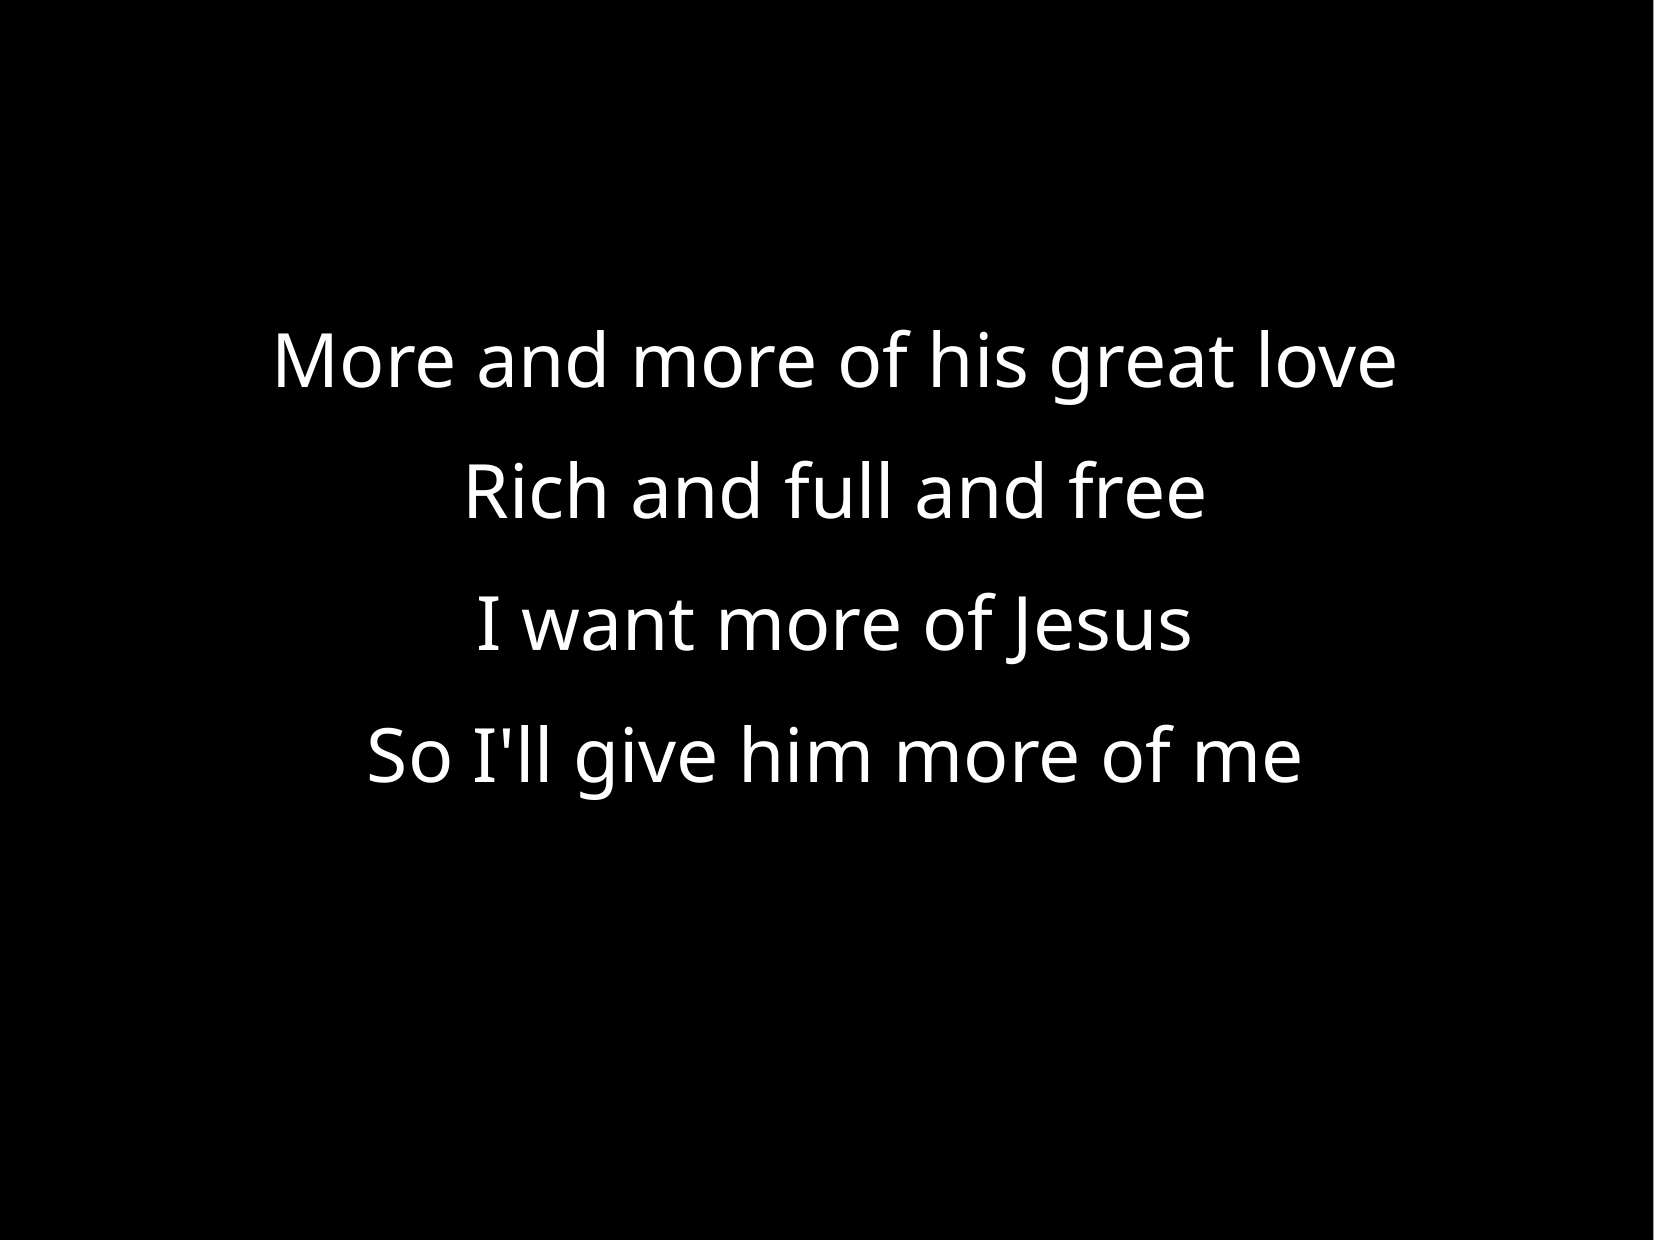

#
More and more of his great love
Rich and full and free
I want more of Jesus
So I'll give him more of me